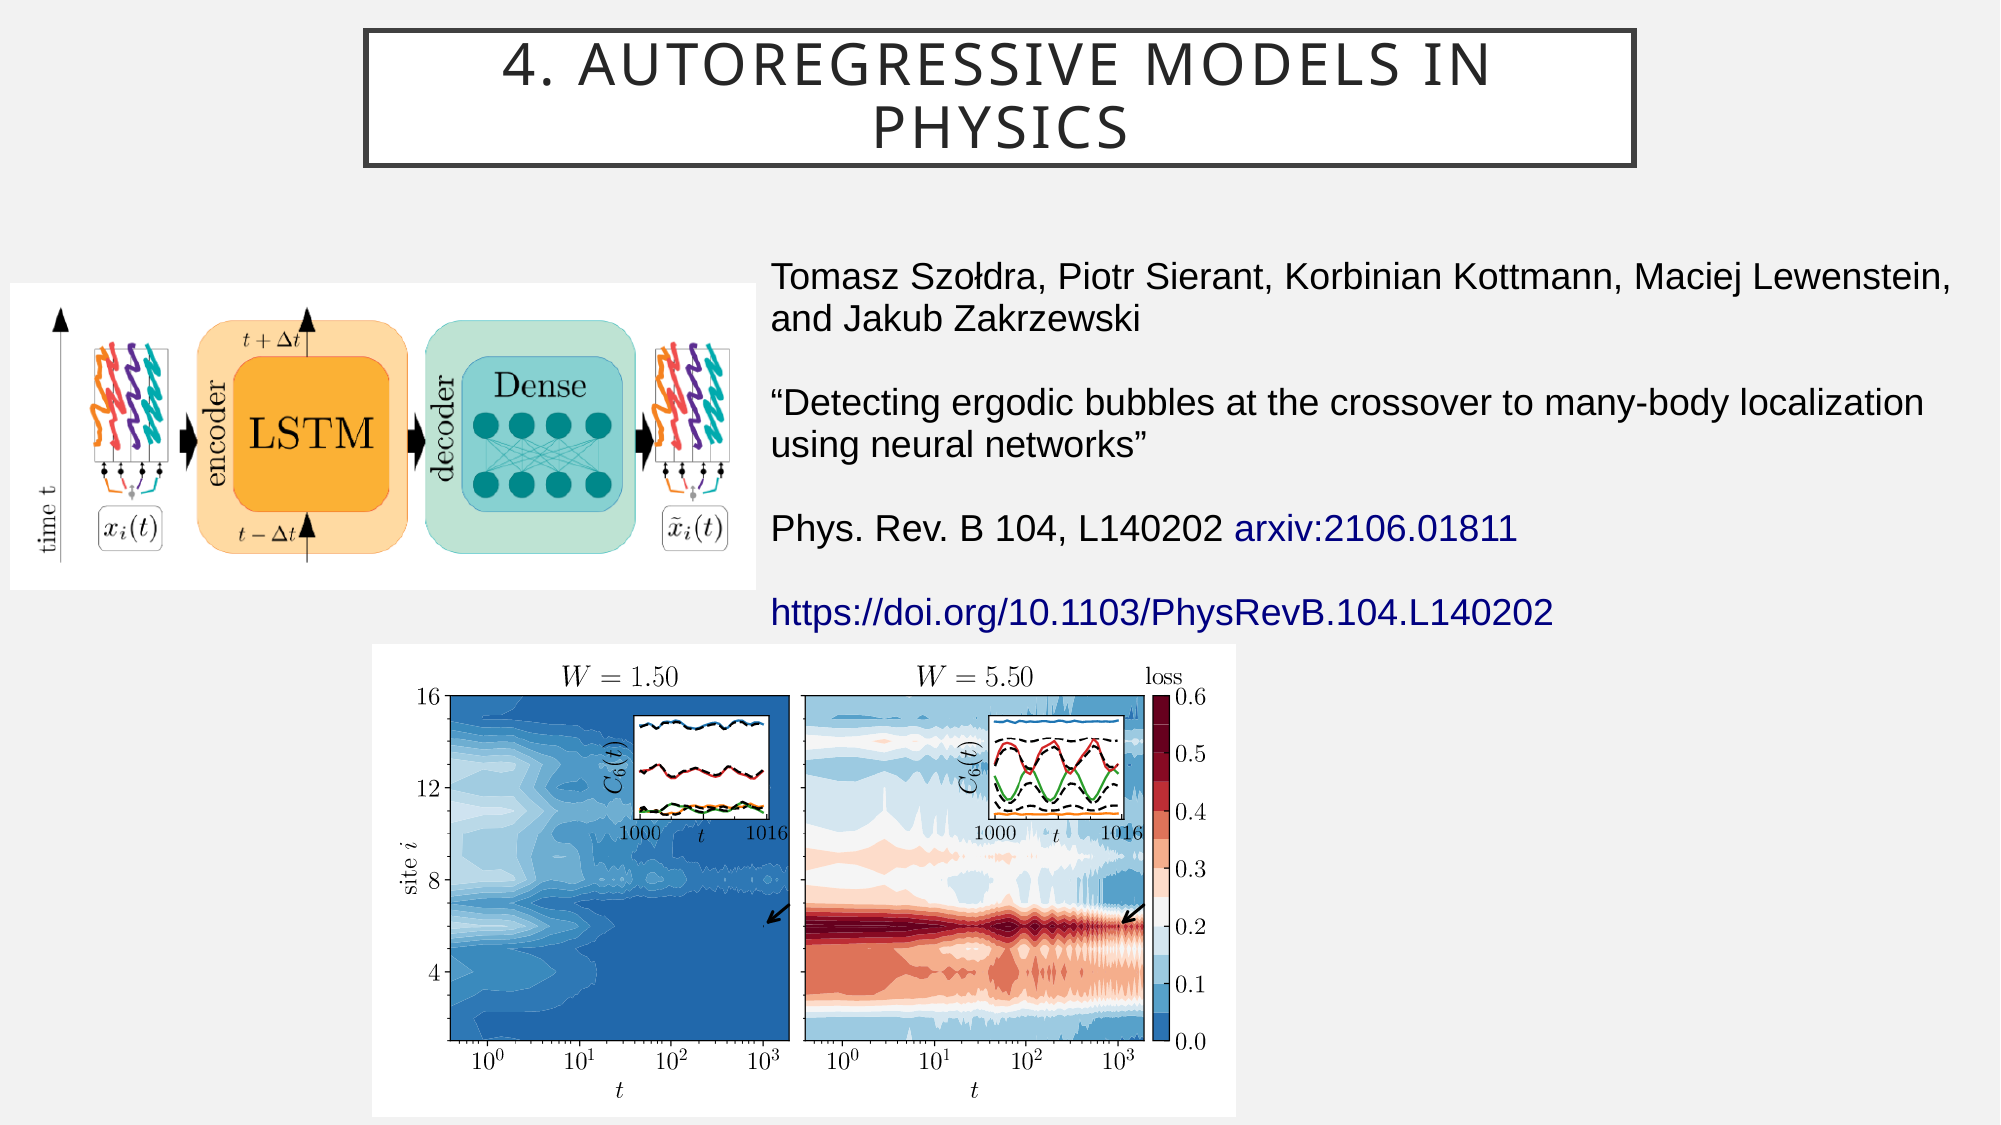

# 4. autoregressive models in physics
Tomasz Szołdra, Piotr Sierant, Korbinian Kottmann, Maciej Lewenstein, and Jakub Zakrzewski
“Detecting ergodic bubbles at the crossover to many-body localization using neural networks”
Phys. Rev. B 104, L140202 arxiv:2106.01811
https://doi.org/10.1103/PhysRevB.104.L140202